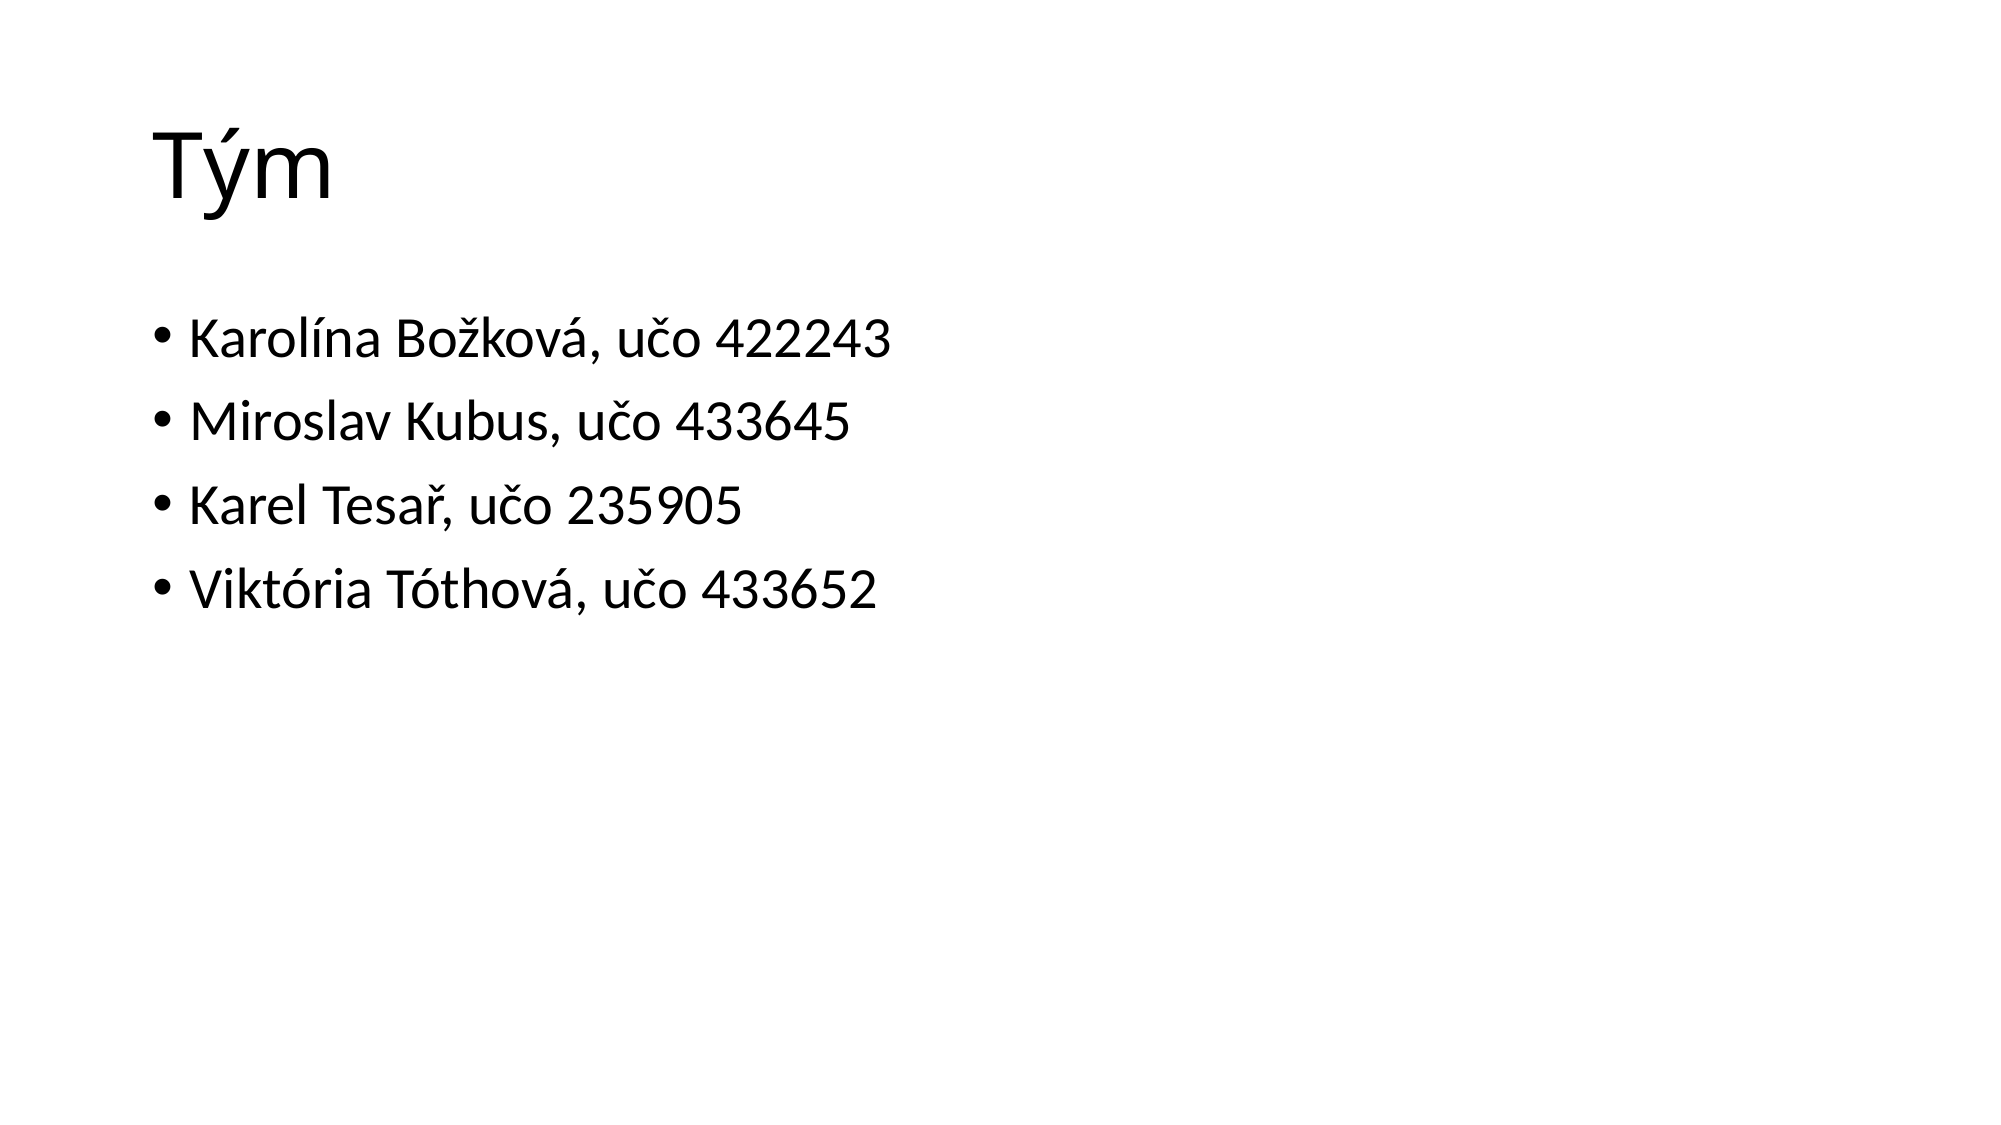

# Tým
Karolína Božková, učo 422243
Miroslav Kubus, učo 433645
Karel Tesař, učo 235905
Viktória Tóthová, učo 433652